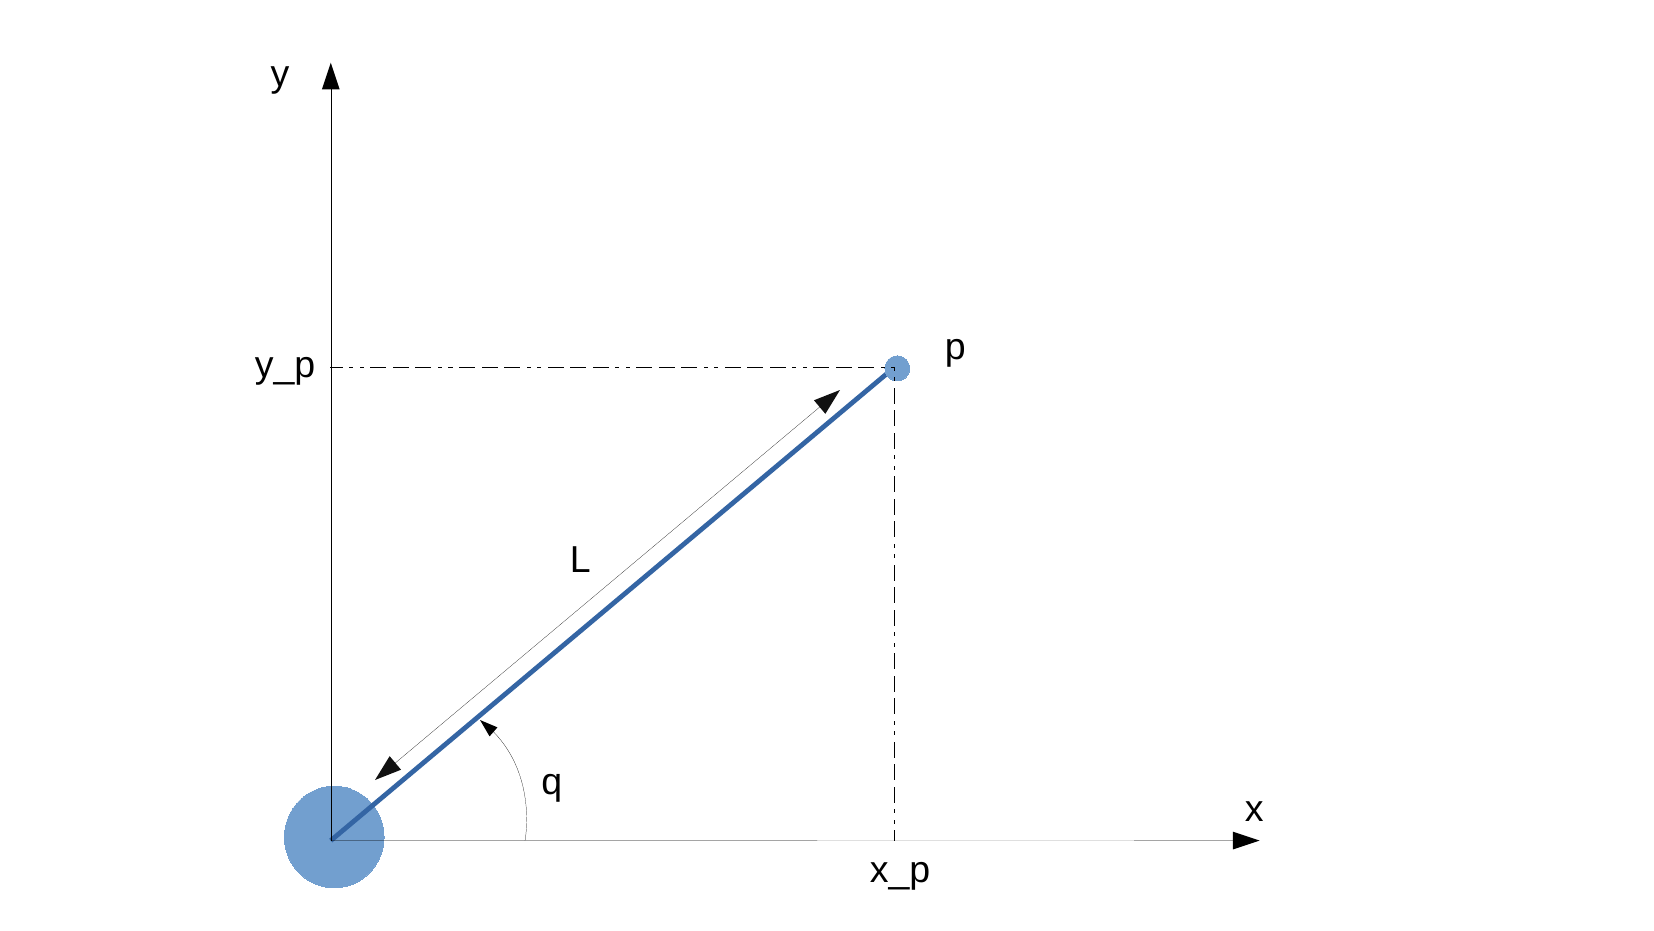

y
p
y_p
L
q
x
x_p